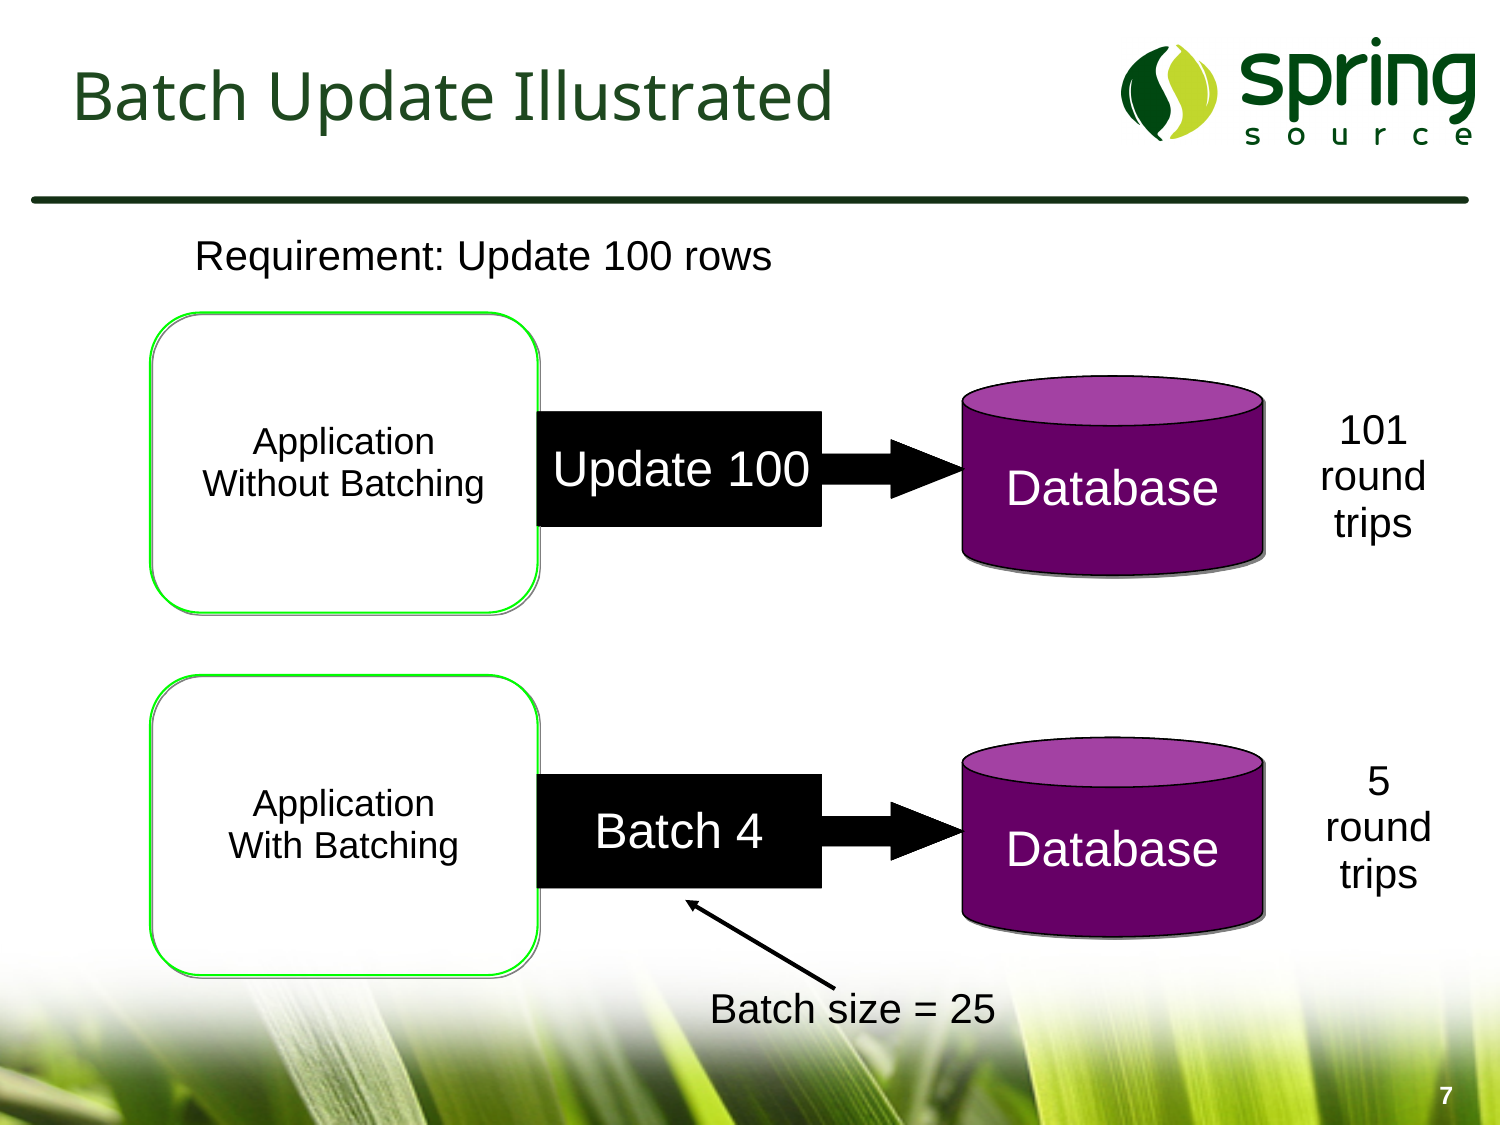

# Batch Update Illustrated
Requirement: Update 100 rows
Application
Without Batching
Database
101
round
trips
Update 2
Update 3
Update …
Update 100
Update 1
Application
With Batching
Database
5
round
trips
Batch 1
Batch 2
Batch 3
Batch 4
Batch size = 25